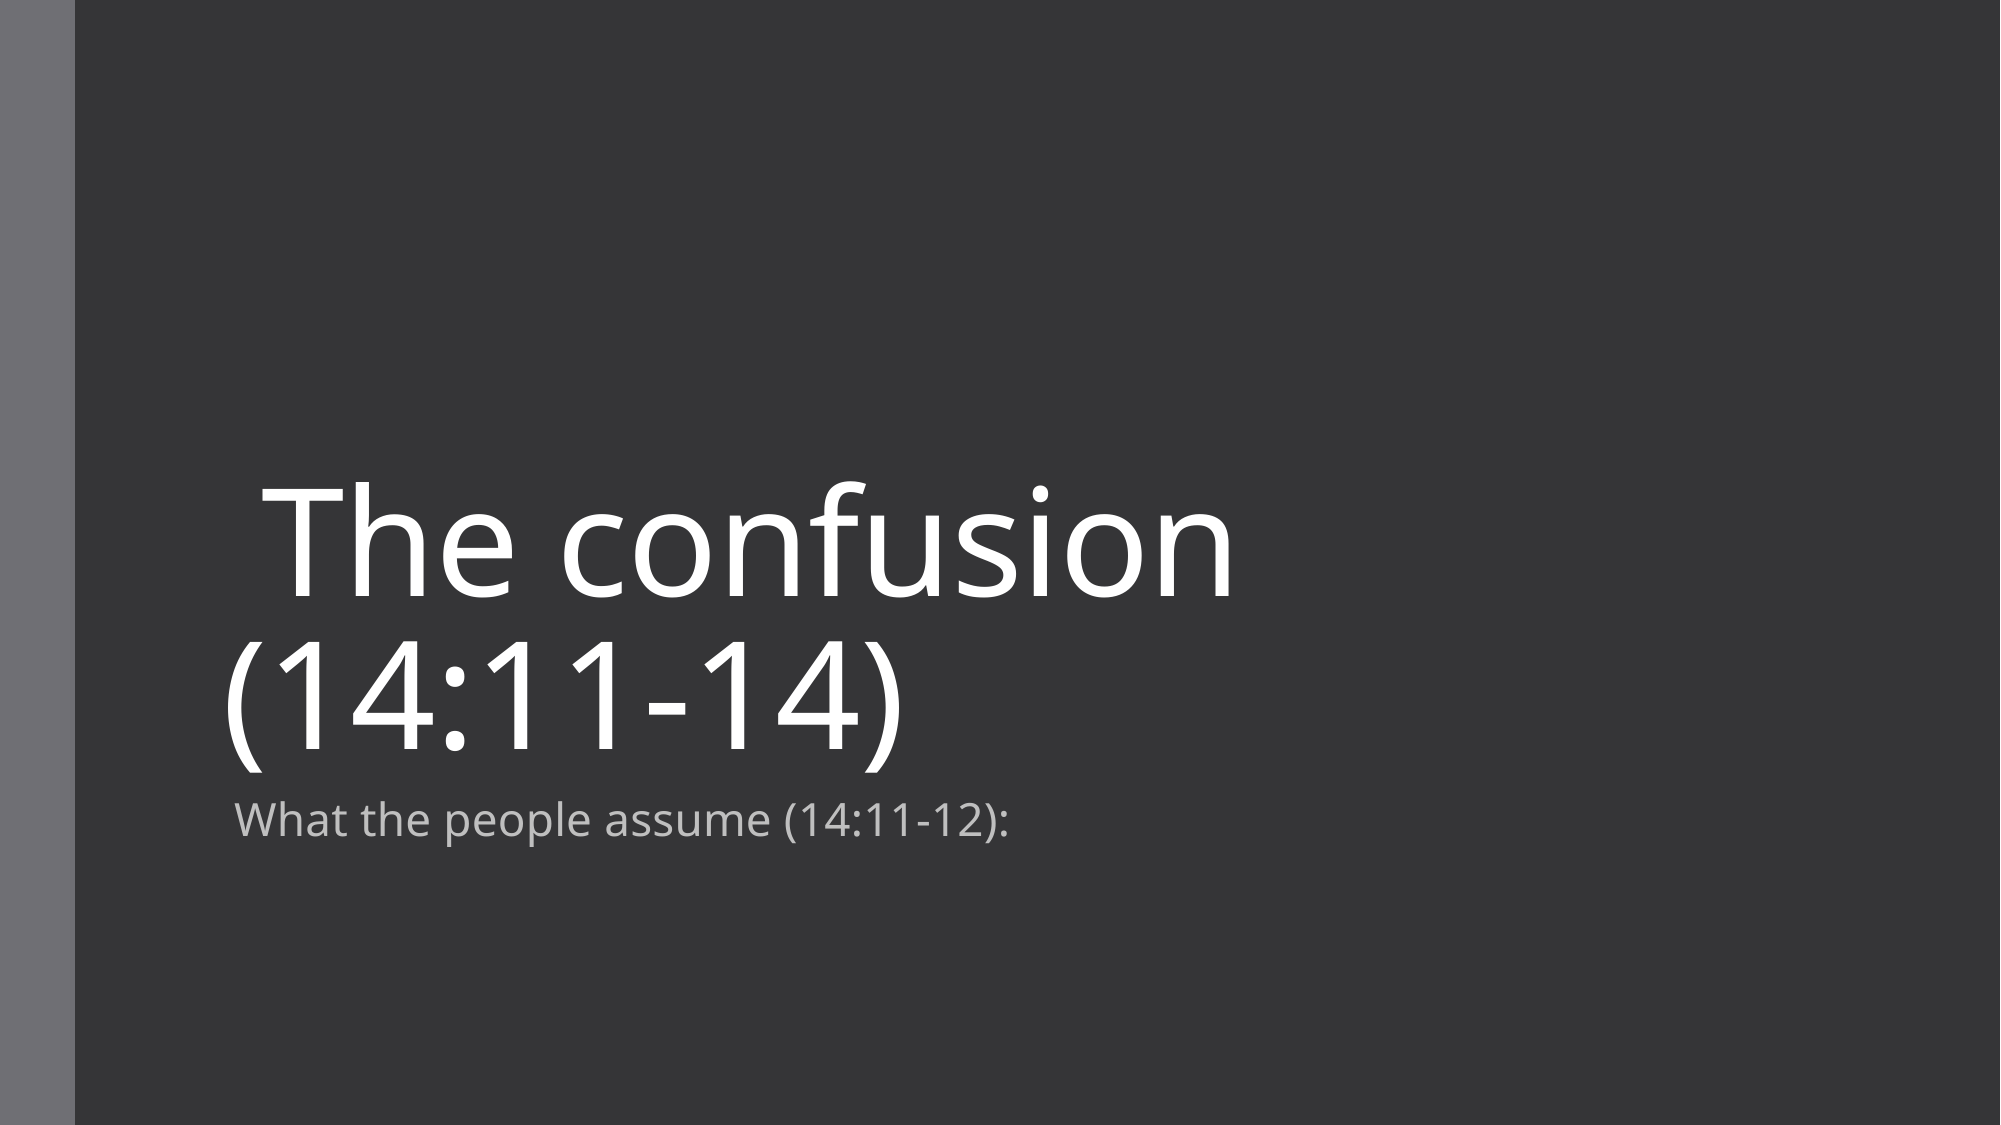

# The confusion (14:11-14)
 What the people assume (14:11-12):